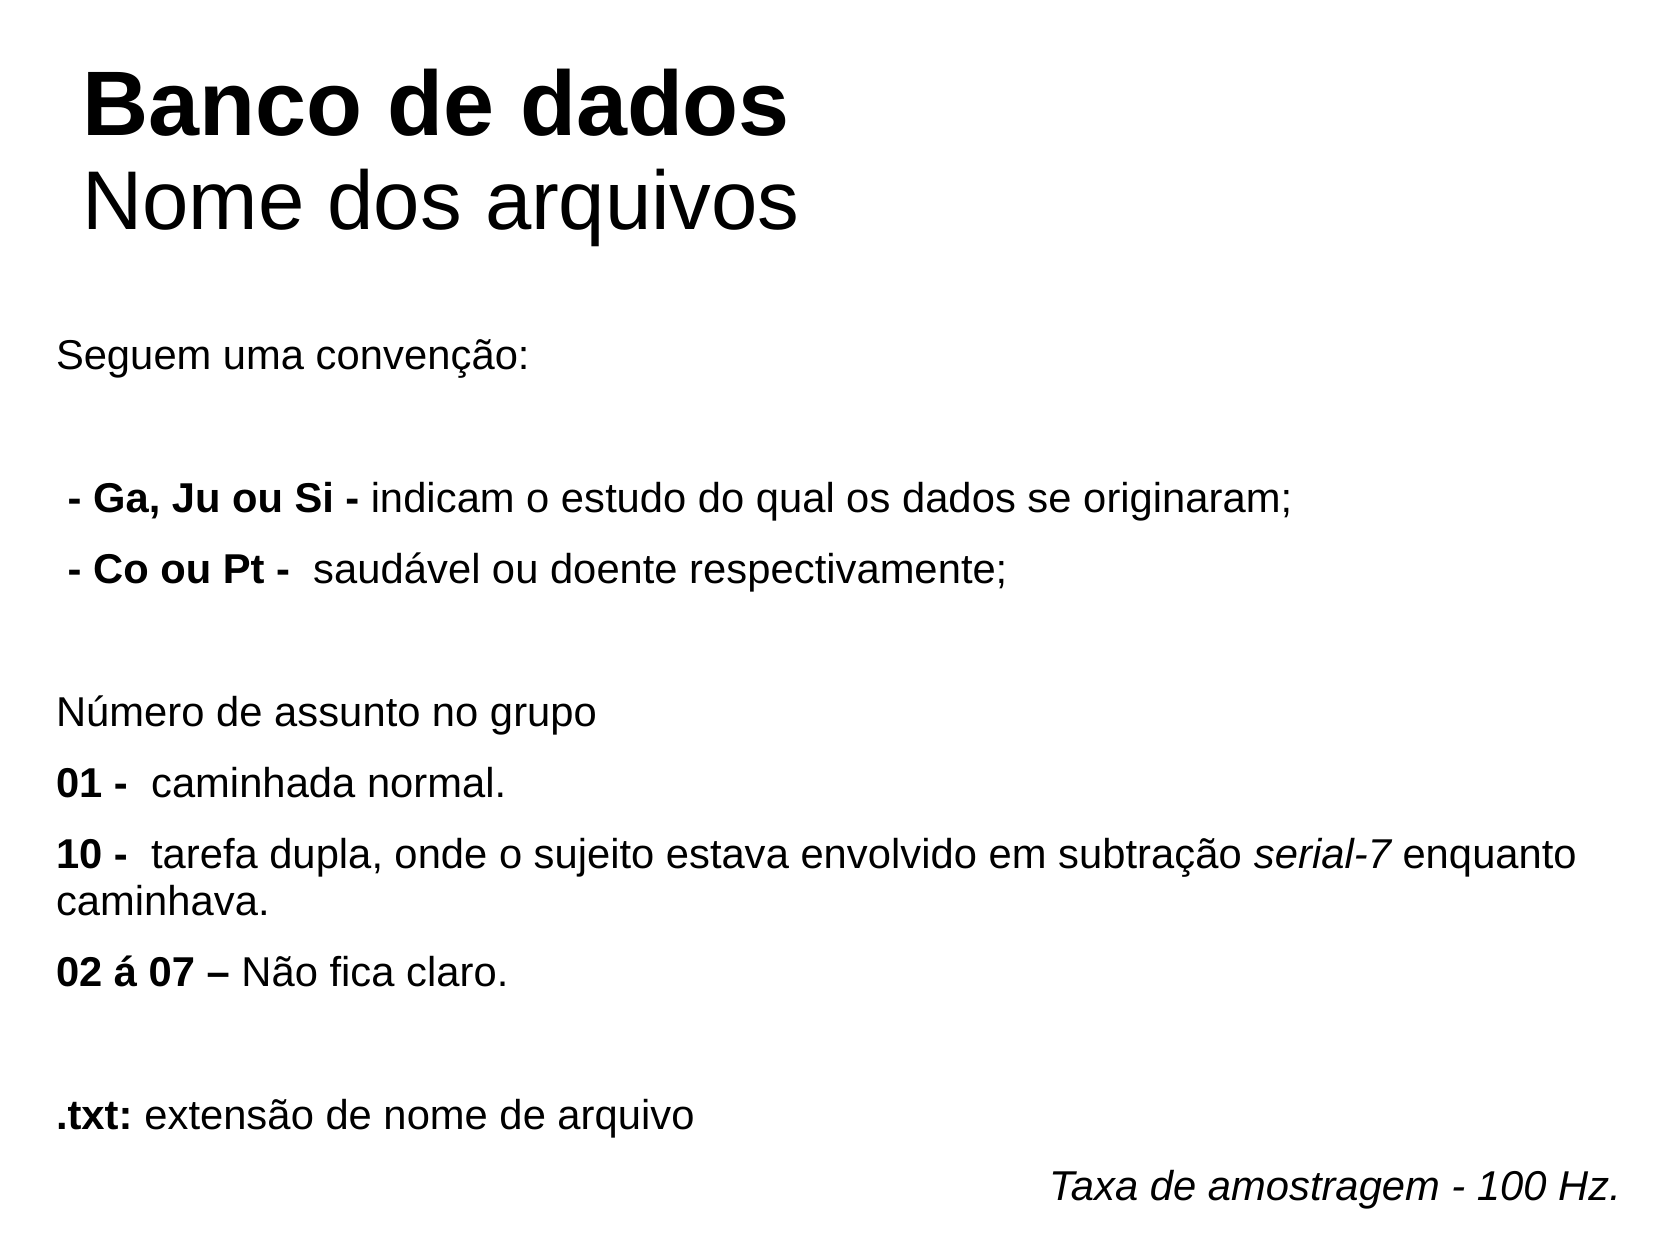

# Banco de dados Nome dos arquivos
Seguem uma convenção:
 - Ga, Ju ou Si - indicam o estudo do qual os dados se originaram;
 - Co ou Pt - saudável ou doente respectivamente;
Número de assunto no grupo
01 - caminhada normal.
10 - tarefa dupla, onde o sujeito estava envolvido em subtração serial-7 enquanto caminhava.
02 á 07 – Não fica claro.
.txt: extensão de nome de arquivo
Taxa de amostragem - 100 Hz.